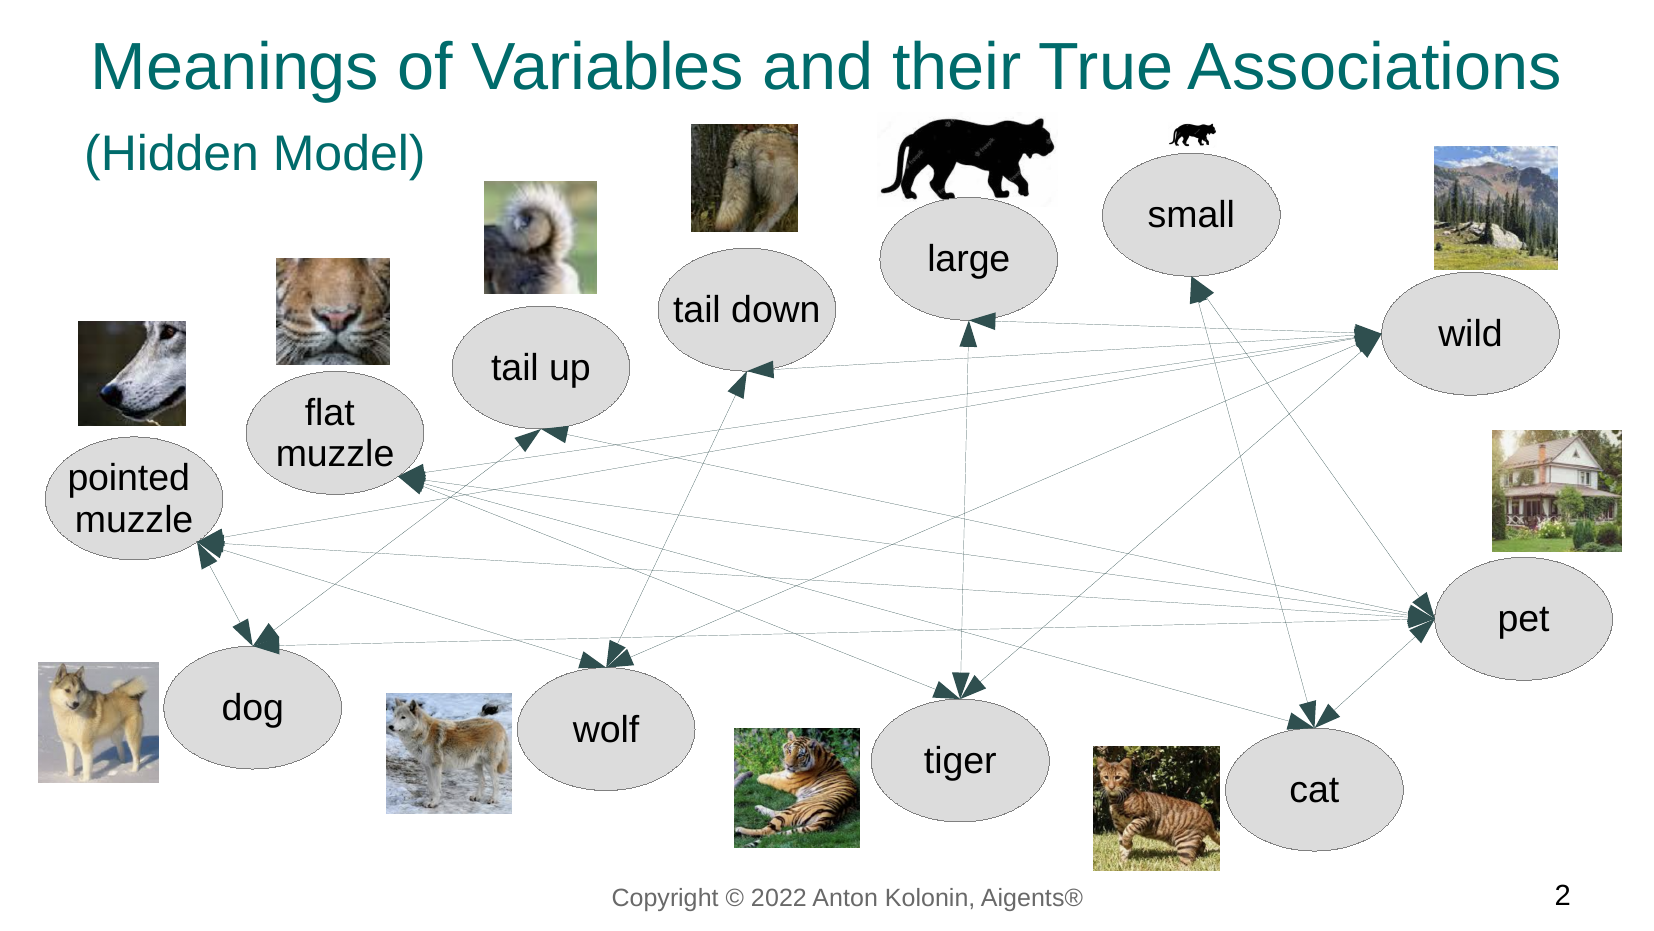

Meanings of Variables and their True Associations
(Hidden Model)
small
large
tail down
wild
tail up
flat
muzzle
pointed
muzzle
pet
dog
wolf
tiger
cat
Copyright © 2022 Anton Kolonin, Aigents®
2